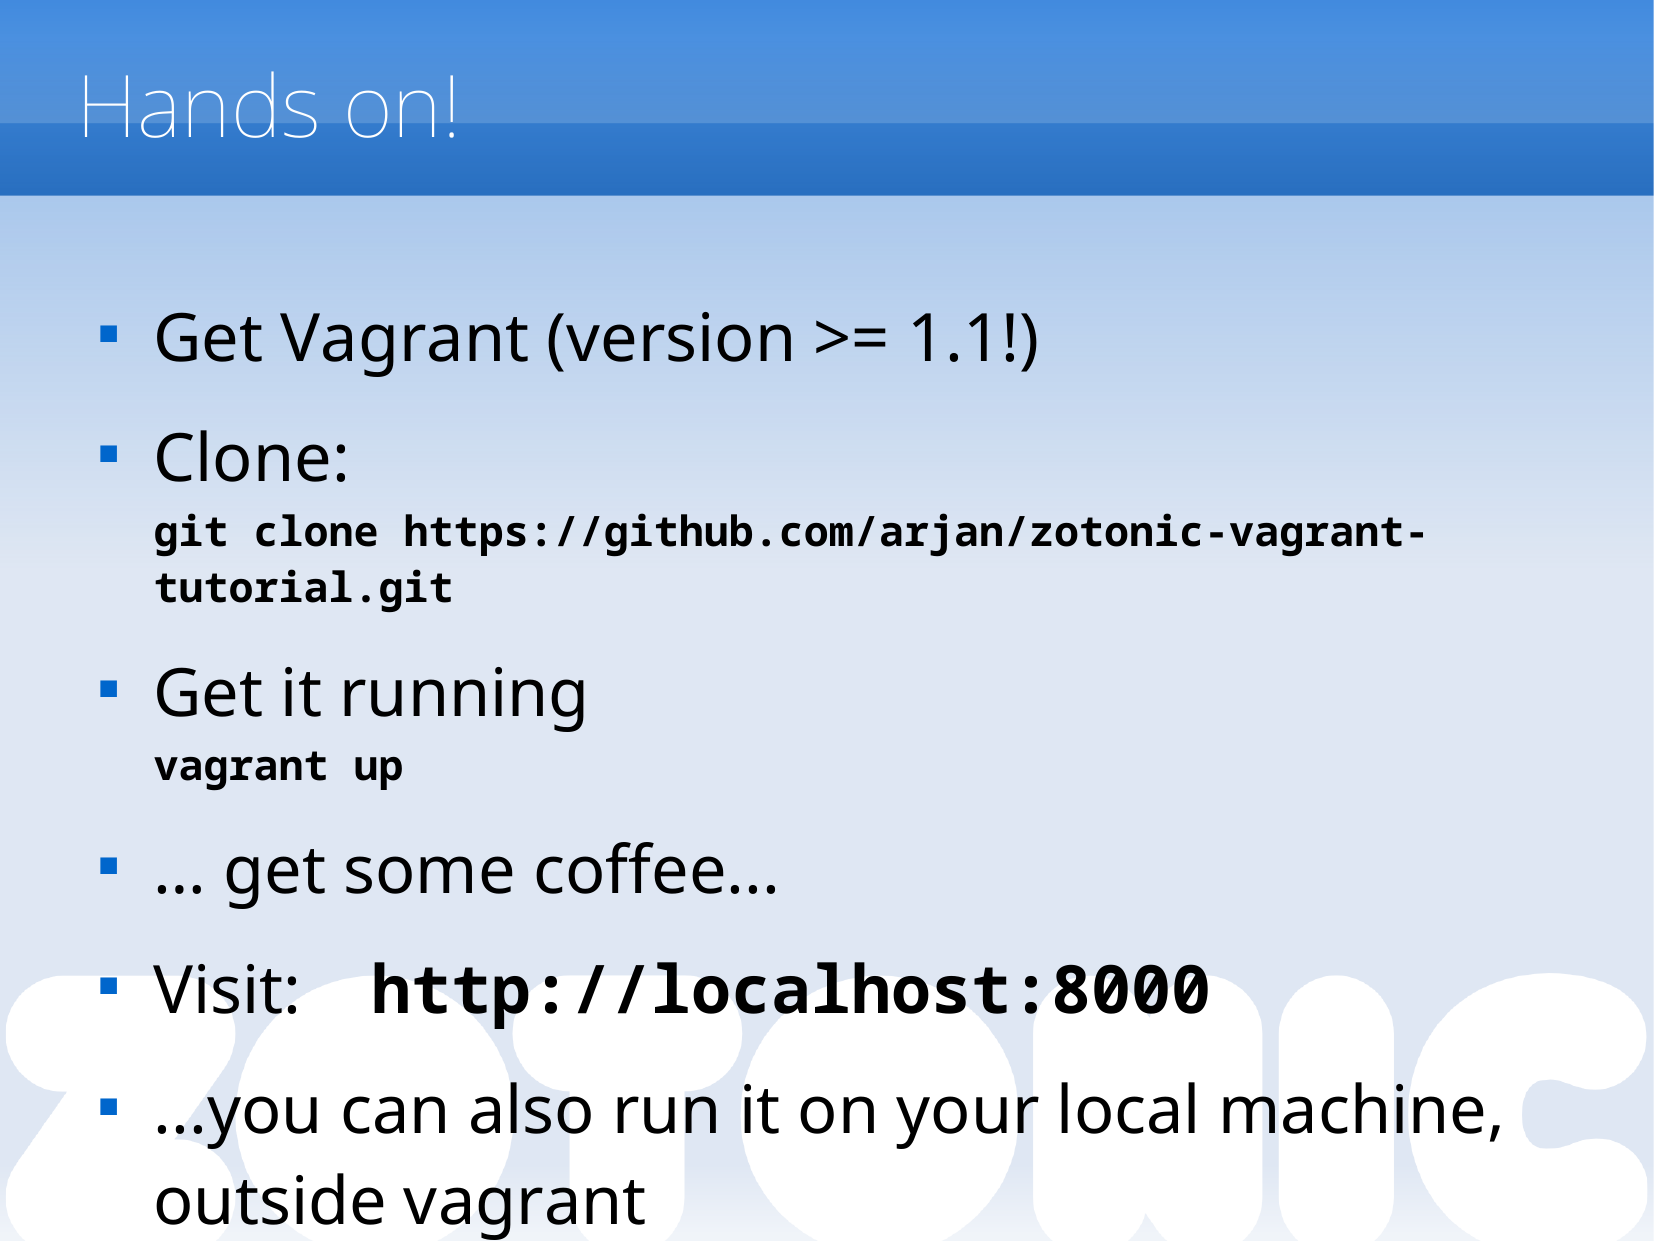

# Hands on!
Get Vagrant (version >= 1.1!)
Clone:
git clone https://github.com/arjan/zotonic-vagrant-tutorial.git
Get it running
vagrant up
… get some coffee...
Visit: http://localhost:8000
...you can also run it on your local machine, outside vagrant